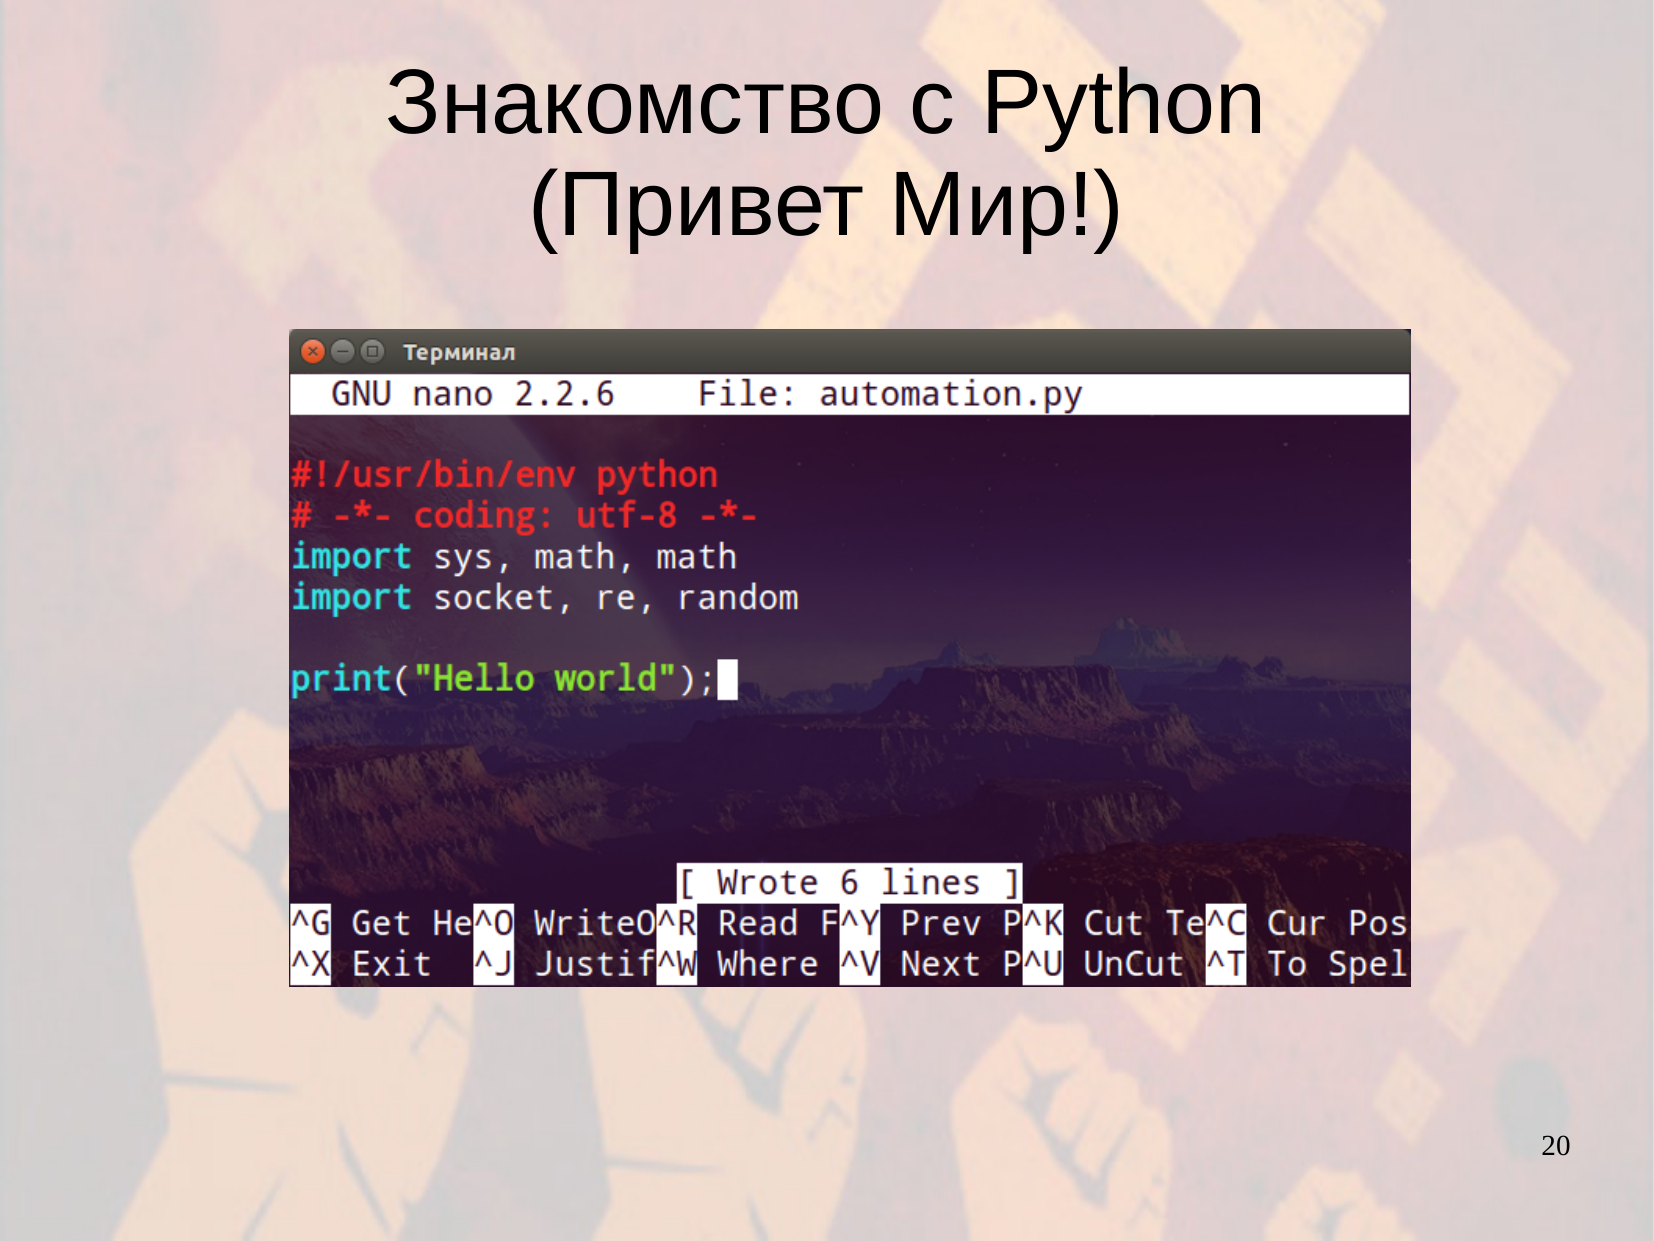

# Знакомство с Python (Привет Мир!)
20